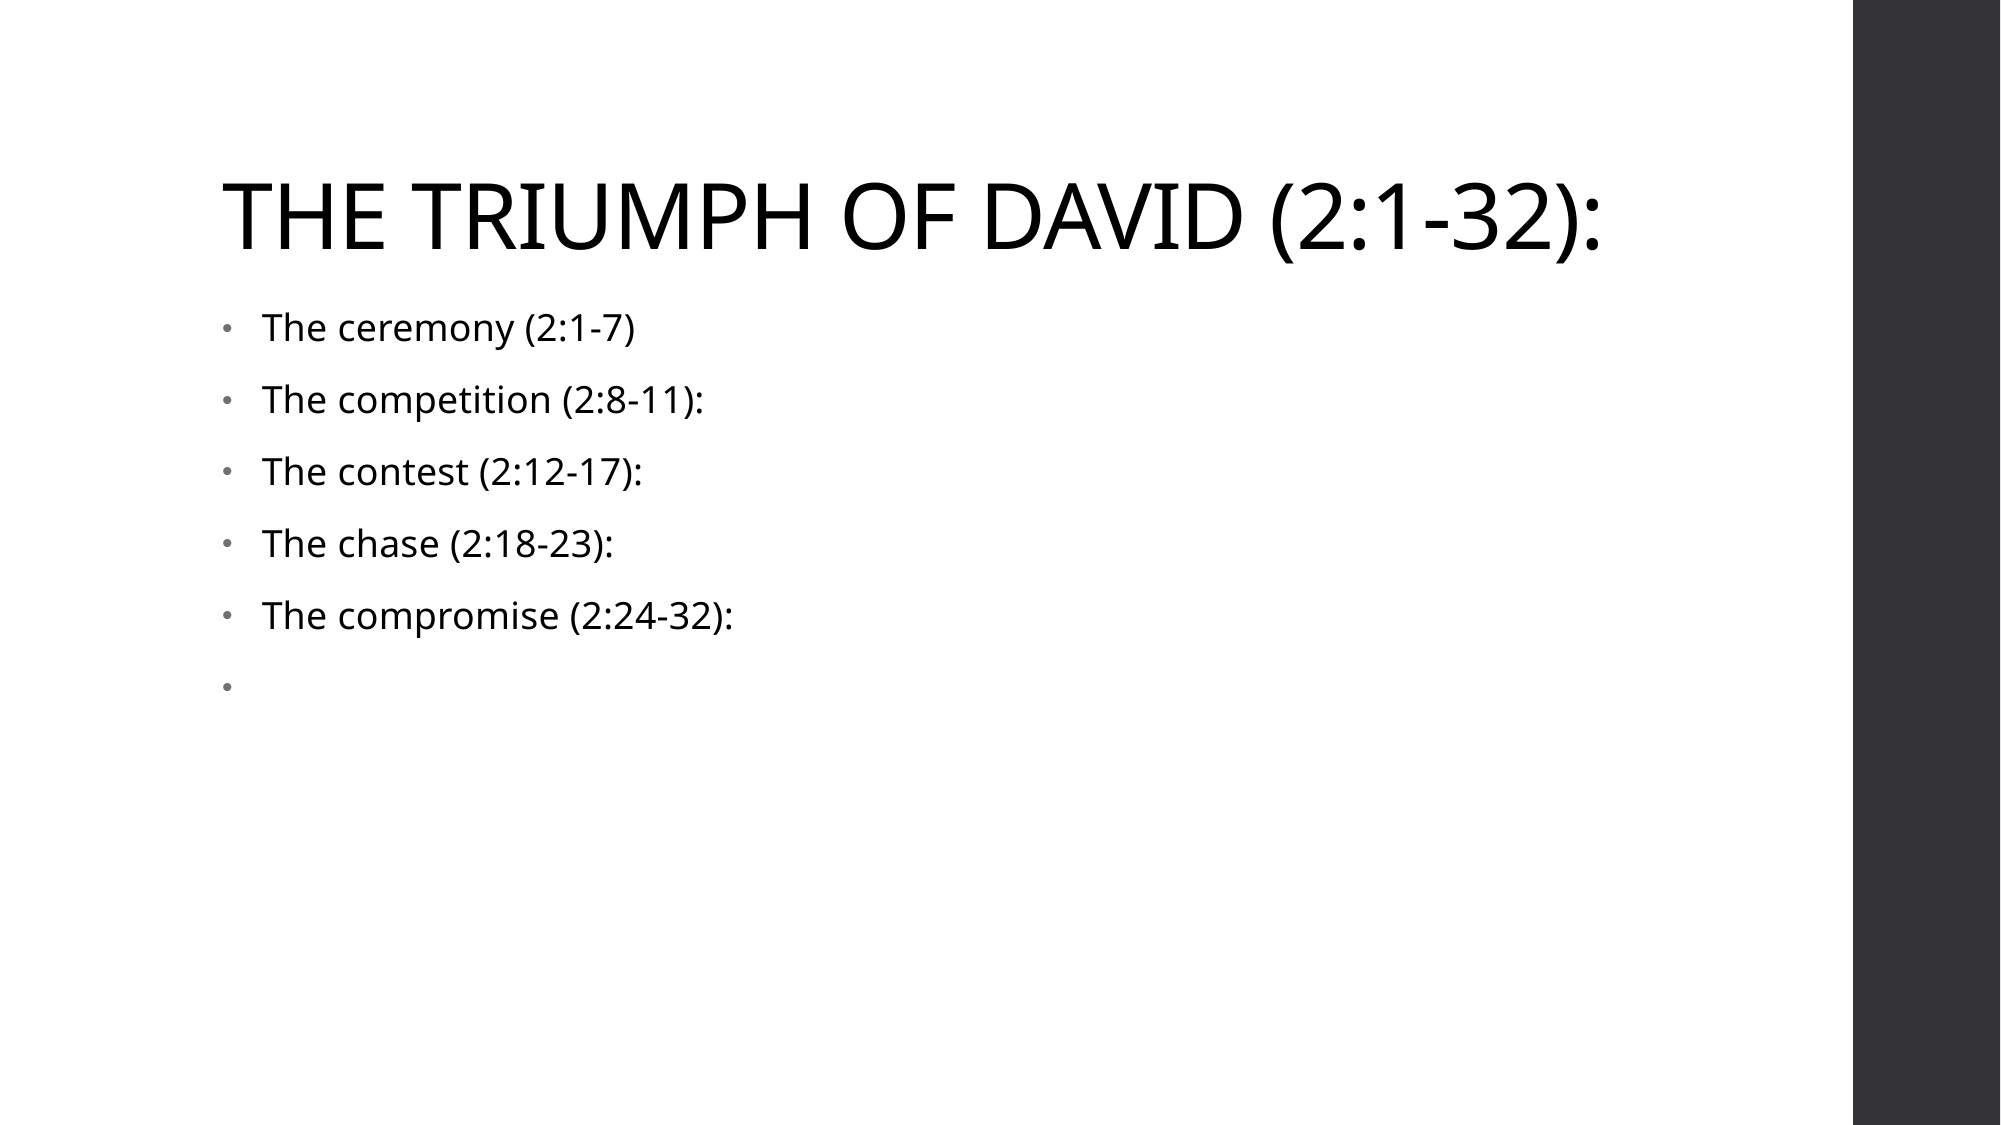

# THE TRIUMPH OF DAVID (2:1-32):
 The ceremony (2:1-7)
 The competition (2:8-11):
 The contest (2:12-17):
 The chase (2:18-23):
 The compromise (2:24-32):